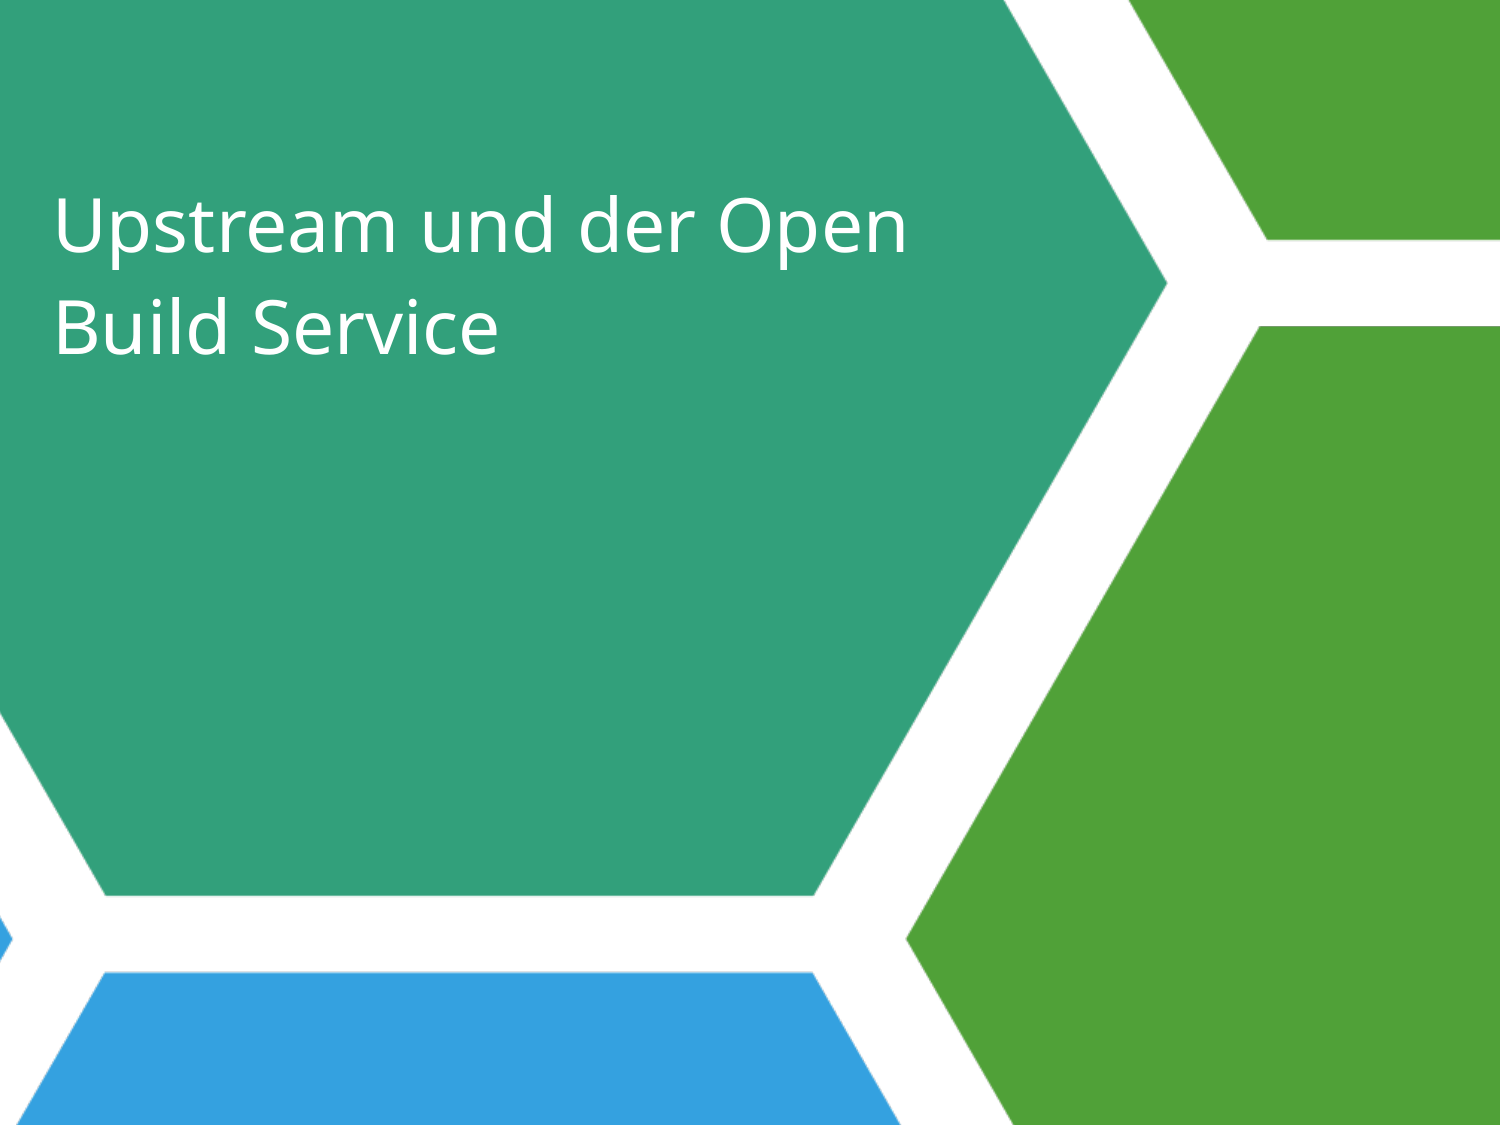

# Upstream und der Open Build Service